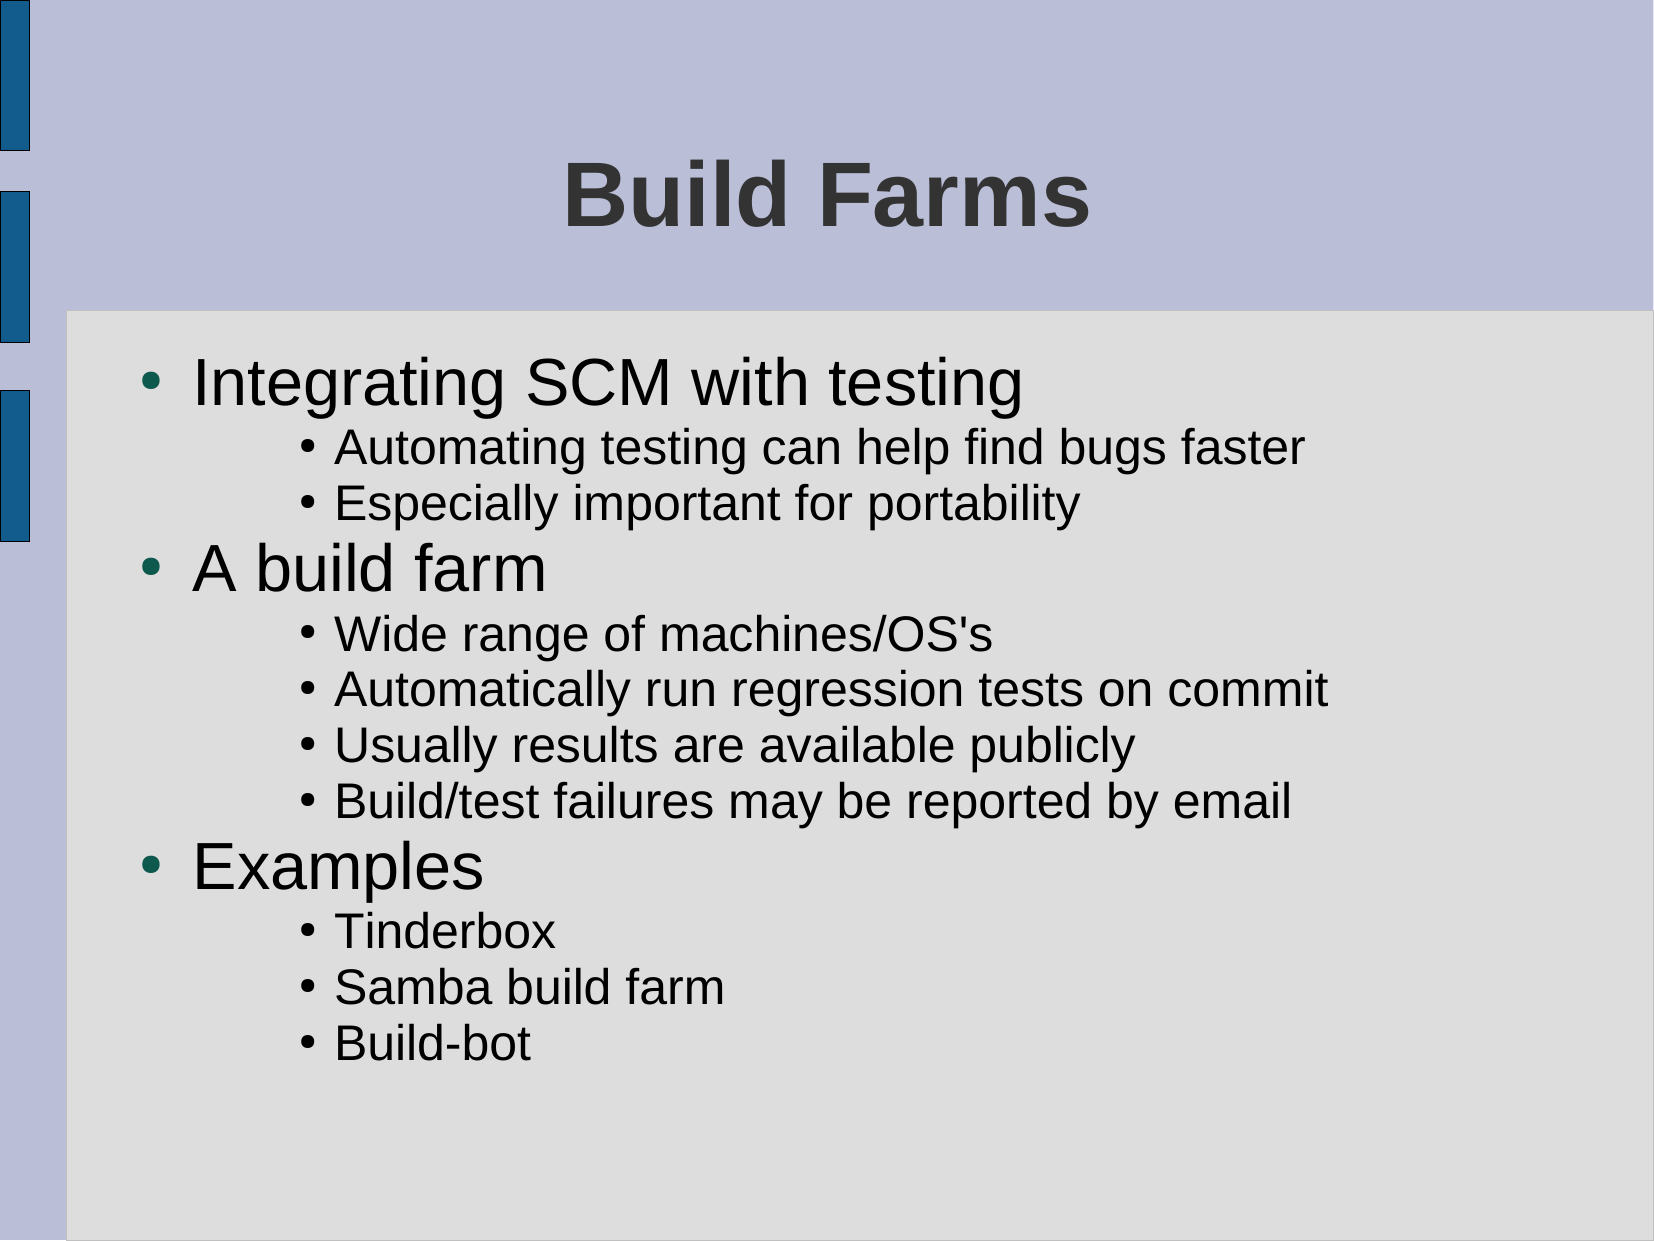

# Build Farms
Integrating SCM with testing
Automating testing can help find bugs faster
Especially important for portability
A build farm
Wide range of machines/OS's
Automatically run regression tests on commit
Usually results are available publicly
Build/test failures may be reported by email
Examples
Tinderbox
Samba build farm
Build-bot